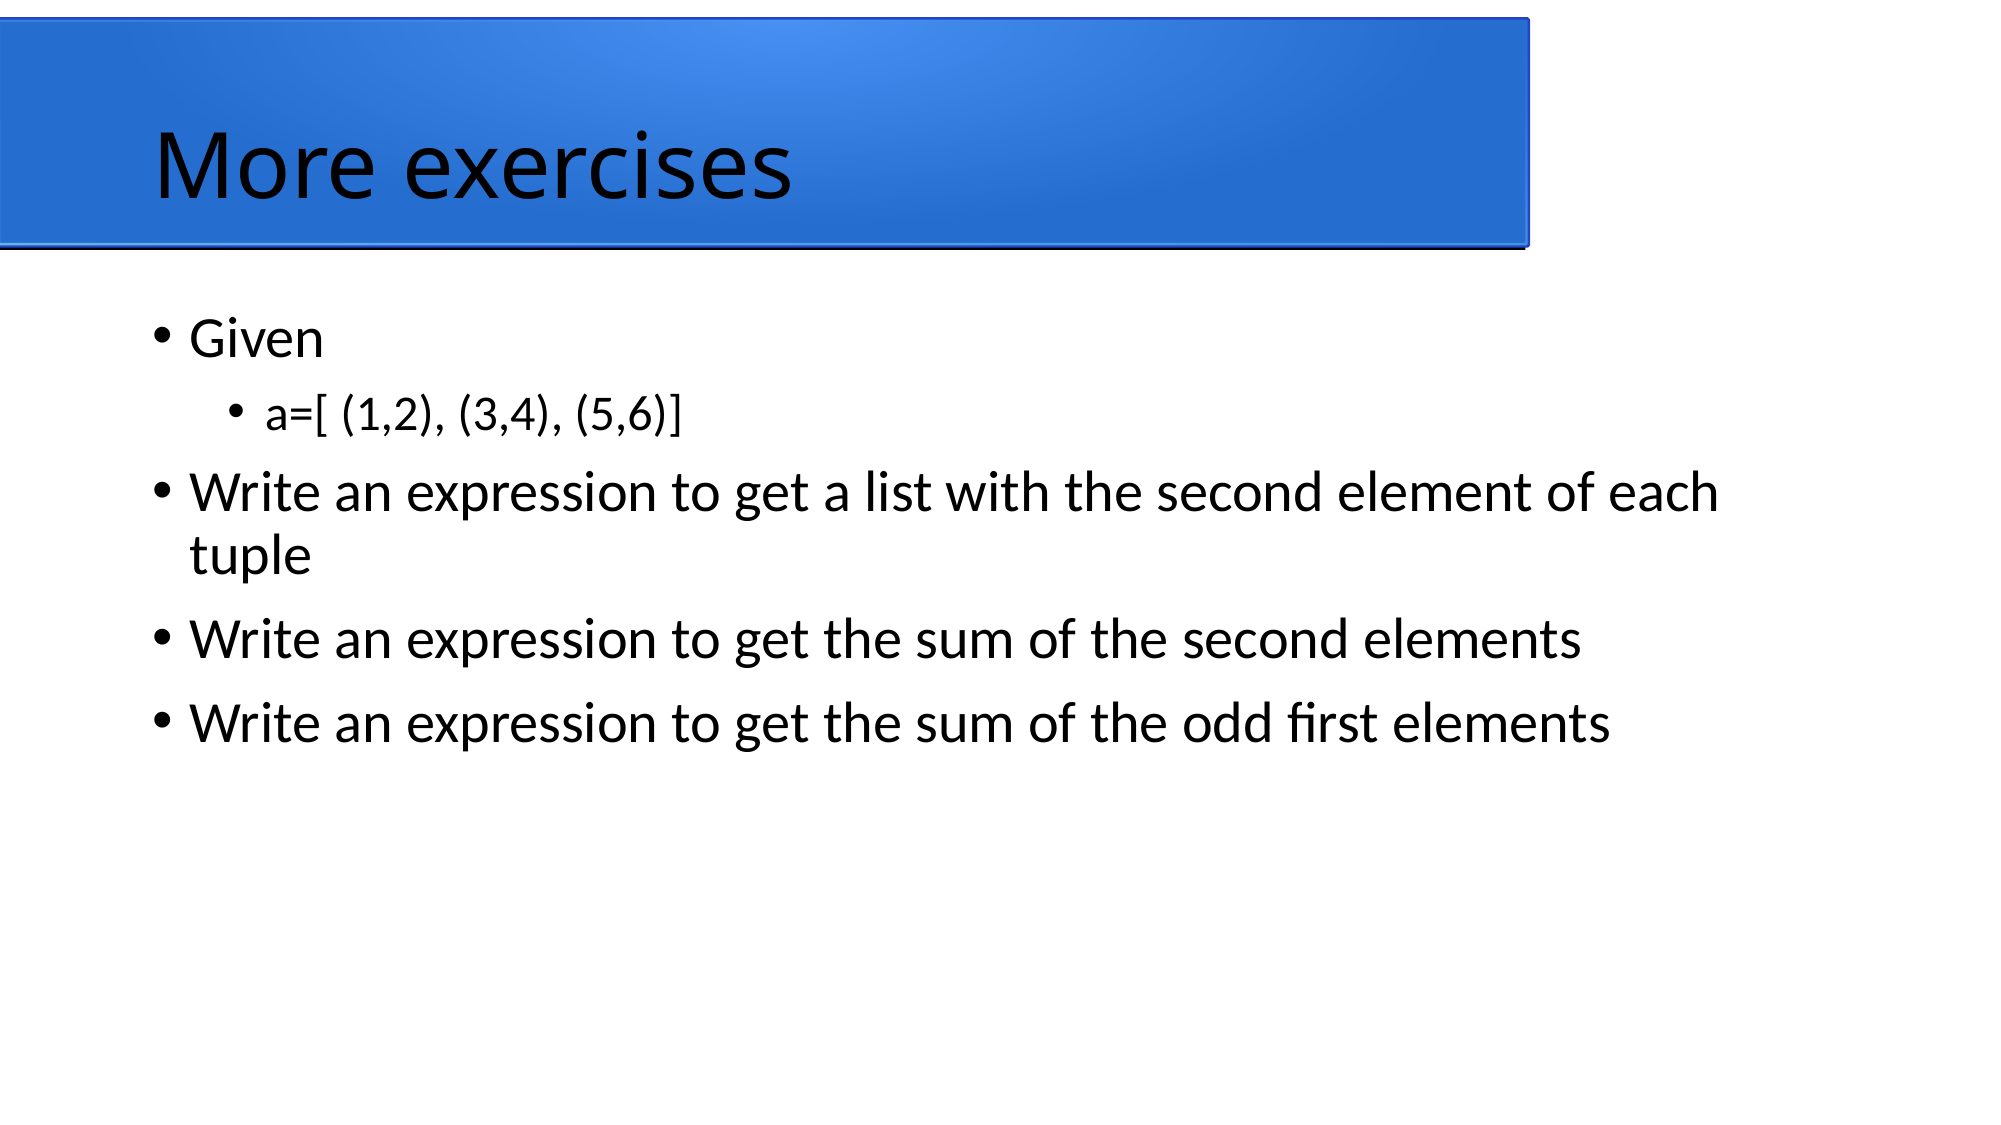

# More exercises
Given
a=[ (1,2), (3,4), (5,6)]
Write an expression to get a list with the second element of each tuple
Write an expression to get the sum of the second elements
Write an expression to get the sum of the odd first elements